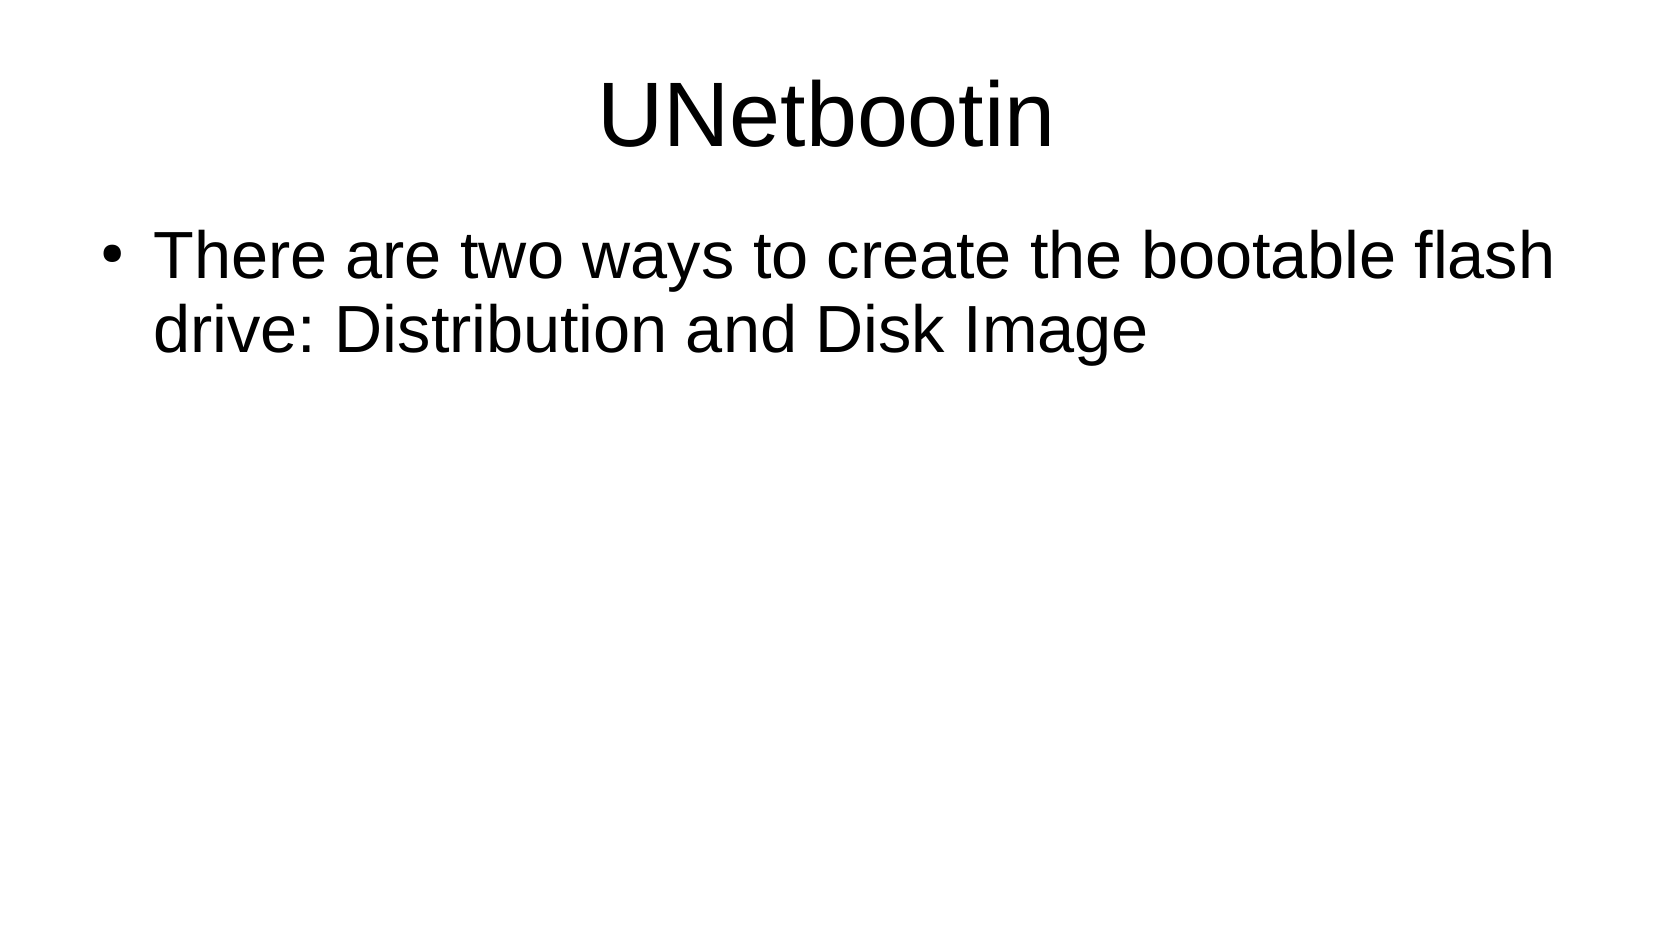

# UNetbootin
There are two ways to create the bootable flash drive: Distribution and Disk Image